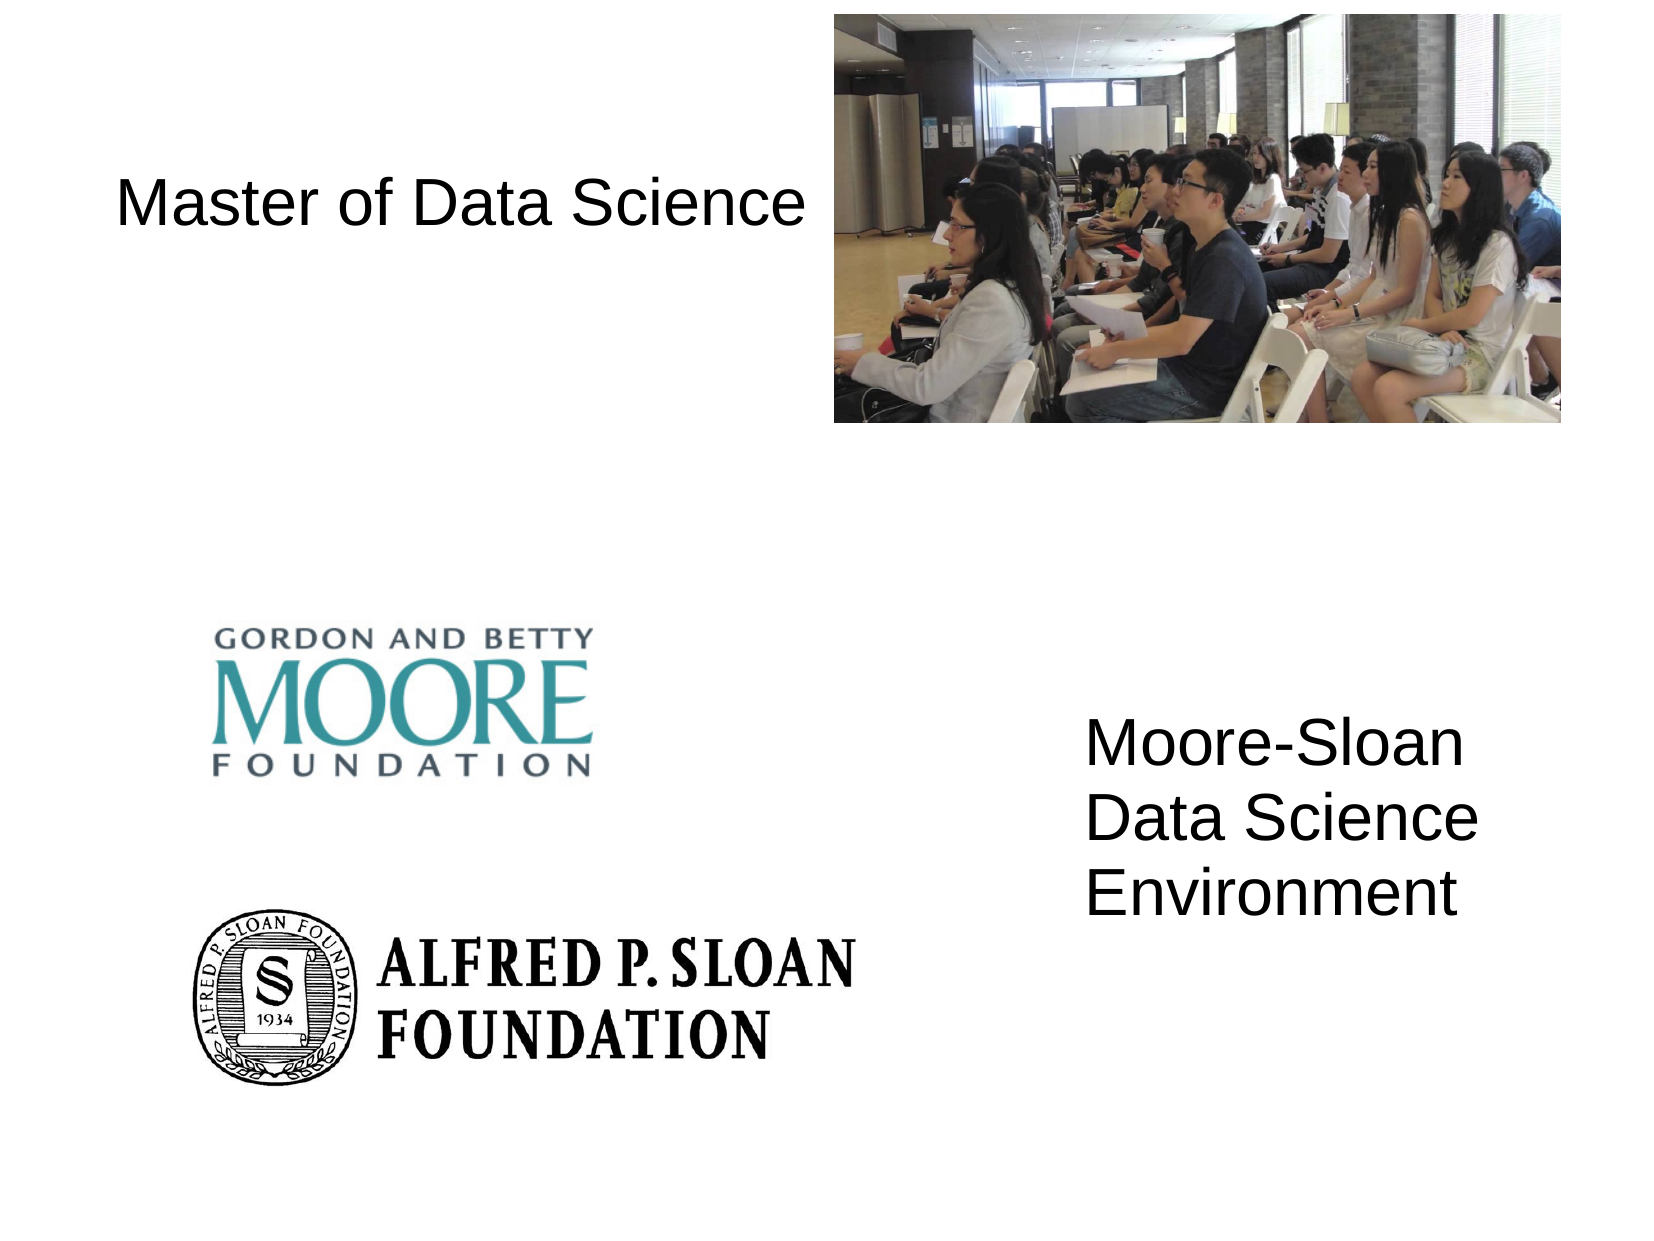

# Master of Data Science
Moore-Sloan
Data Science Environment